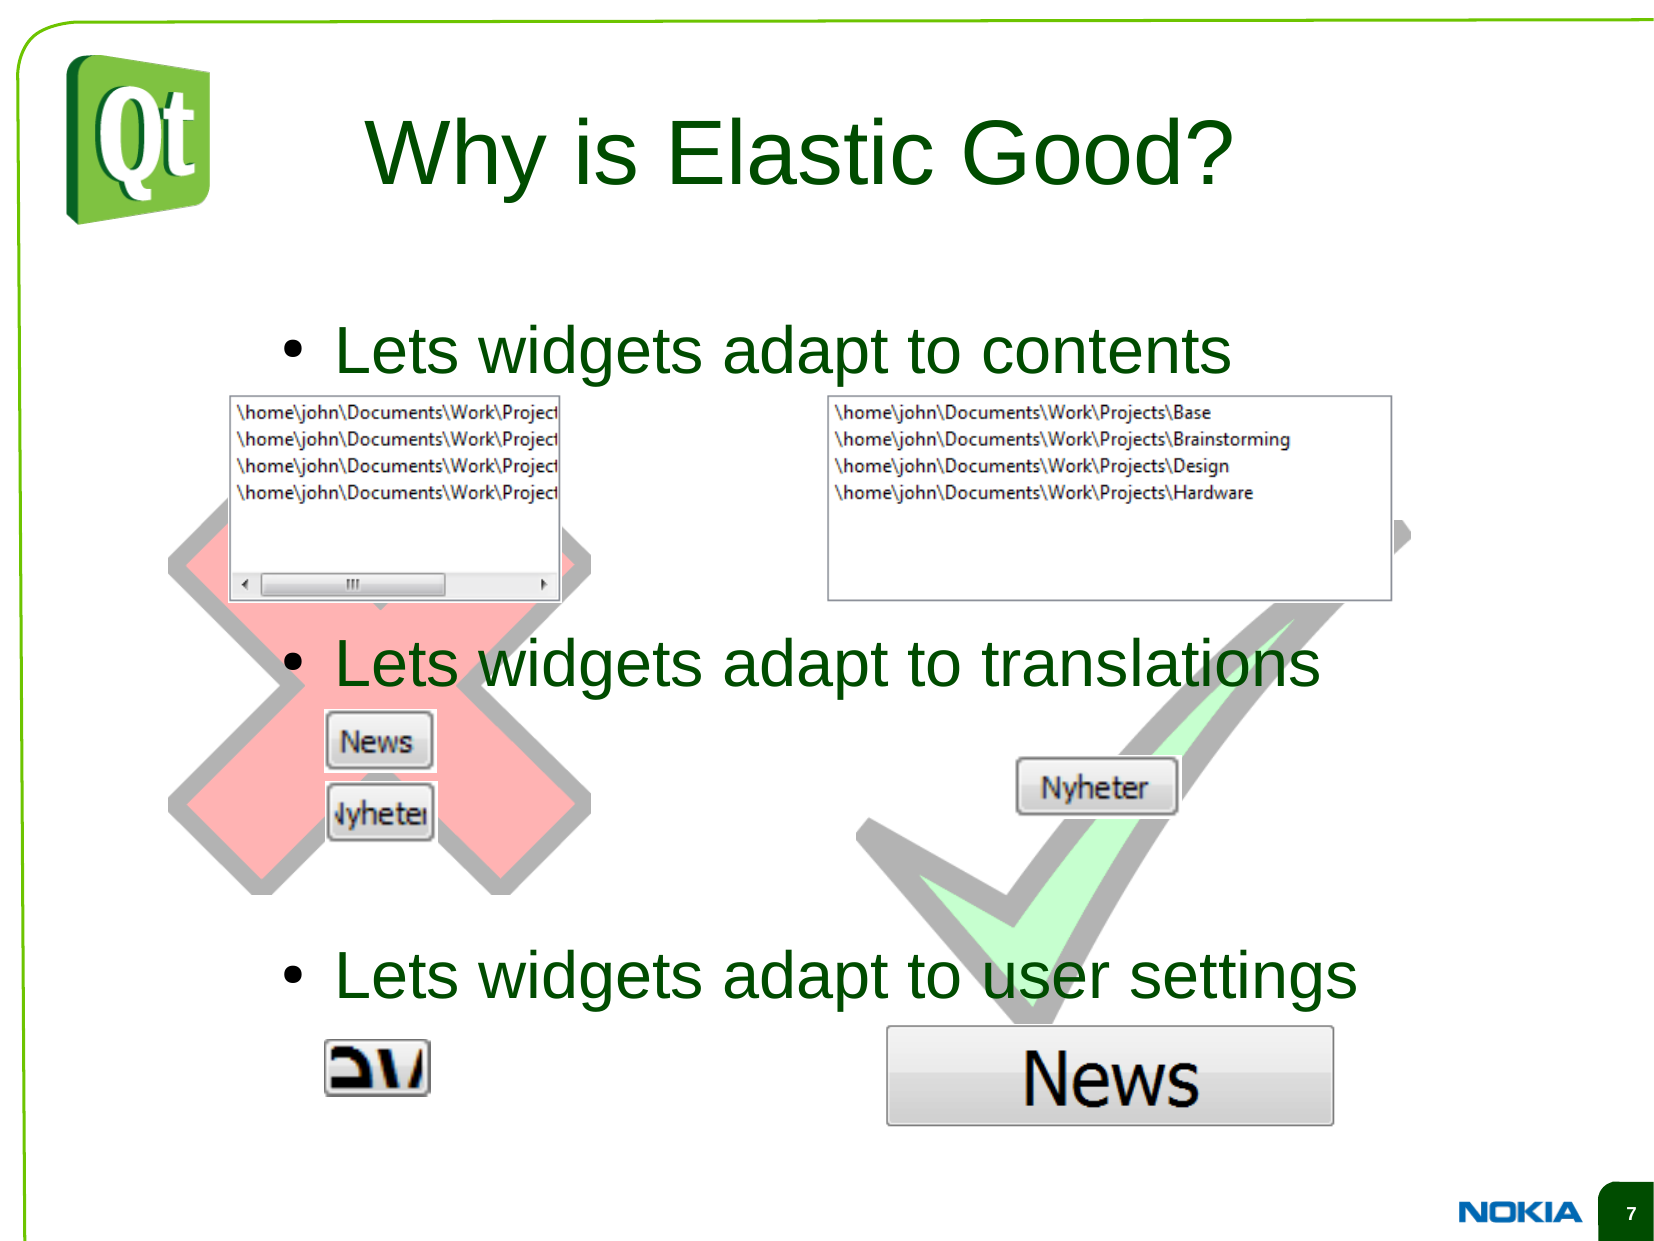

# Why is Elastic Good?
Lets widgets adapt to contents
Lets widgets adapt to translations
Lets widgets adapt to user settings